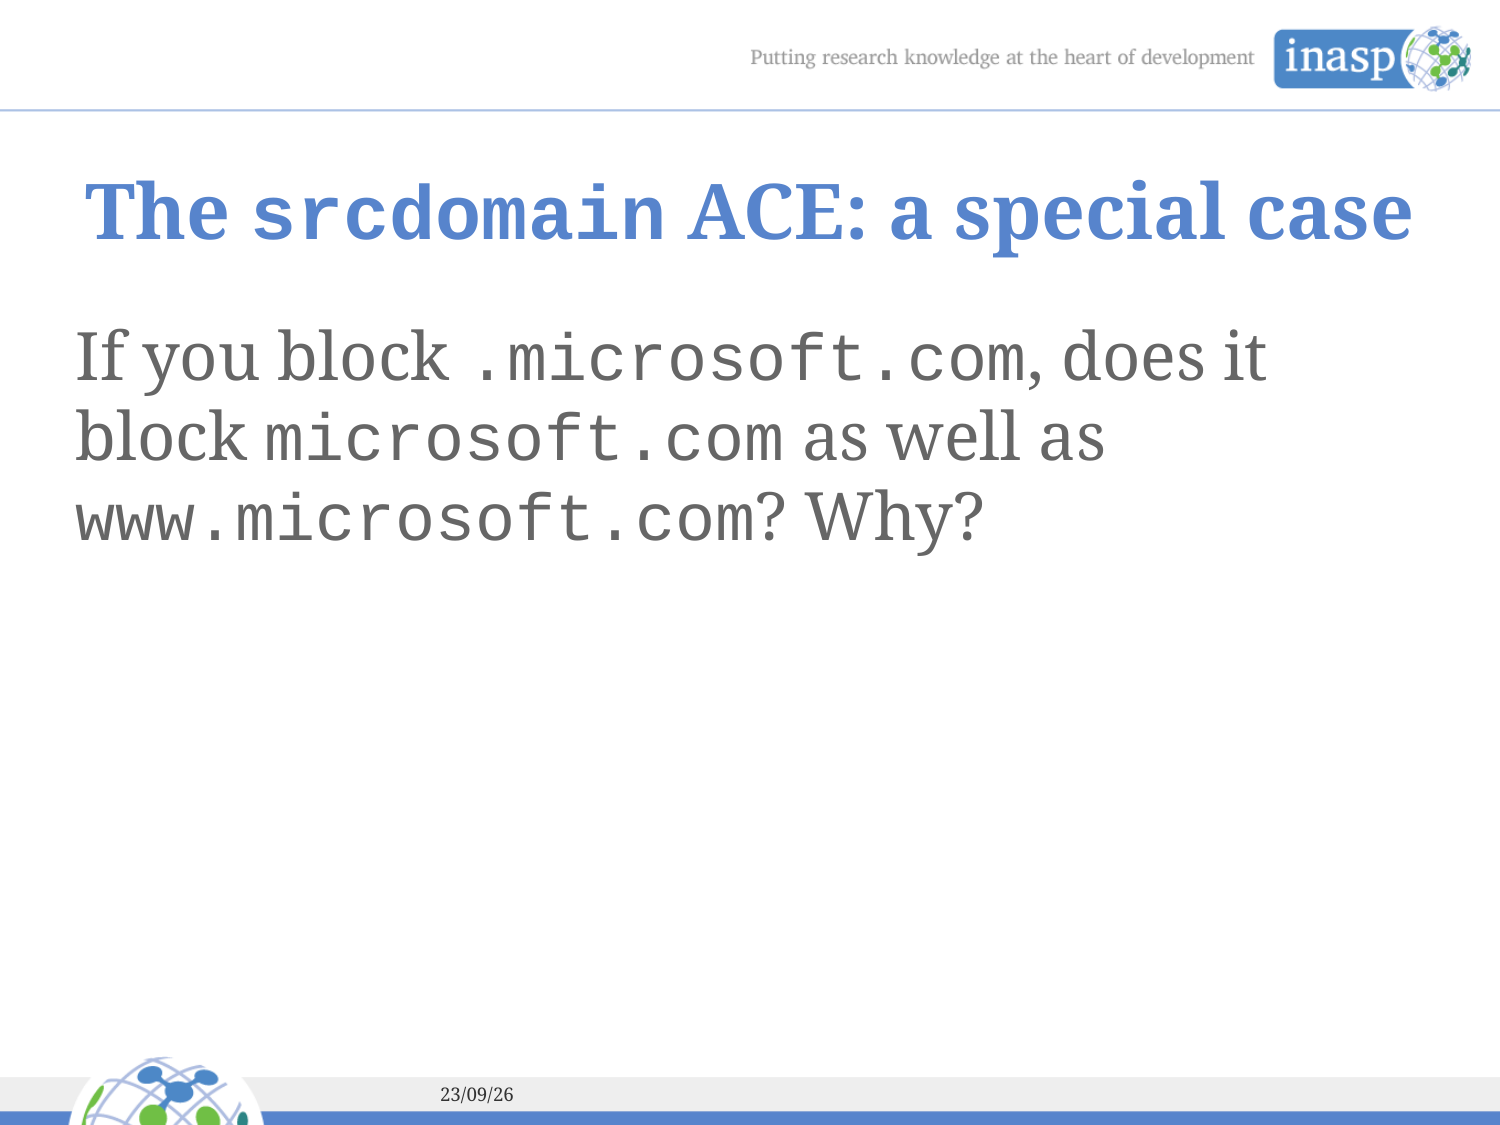

# The srcdomain ACE: a special case
If you block .microsoft.com, does it block microsoft.com as well as www.microsoft.com? Why?